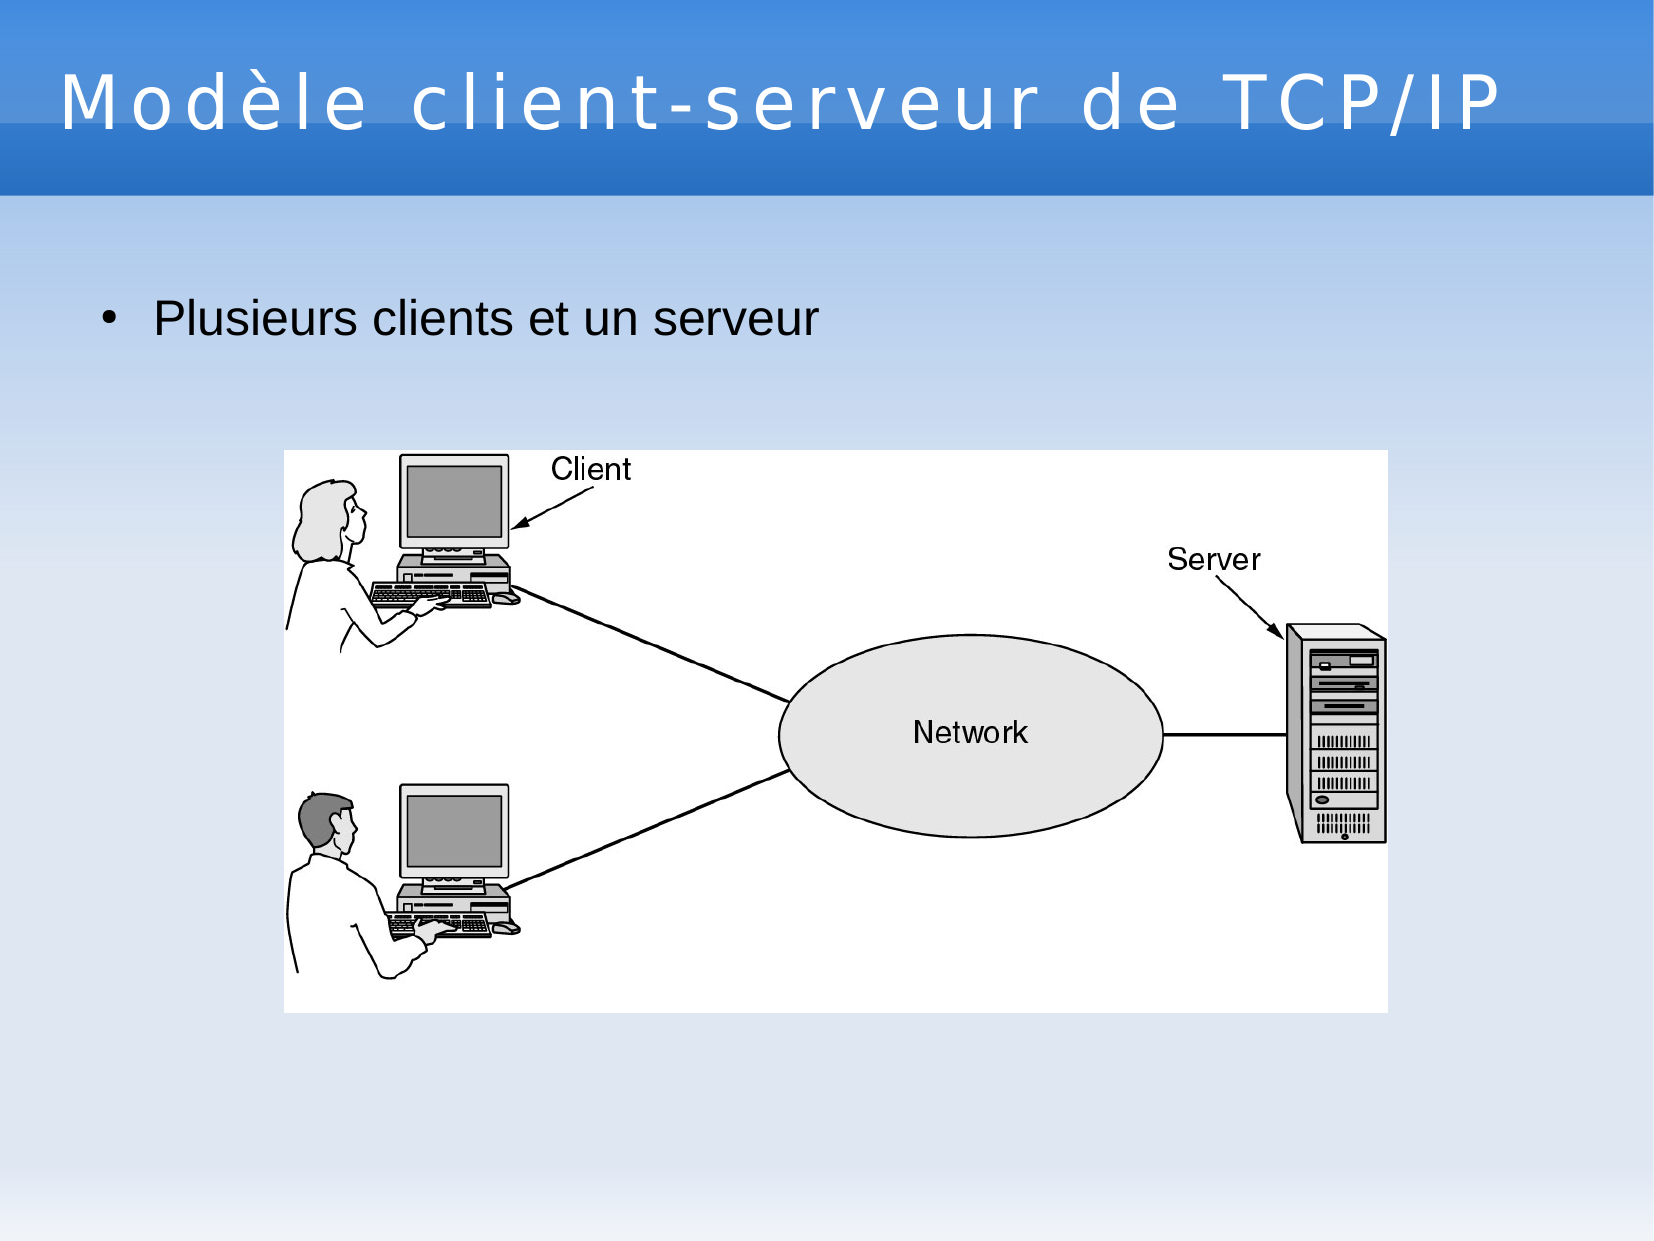

# Modèle client-serveur de TCP/IP
Plusieurs clients et un serveur